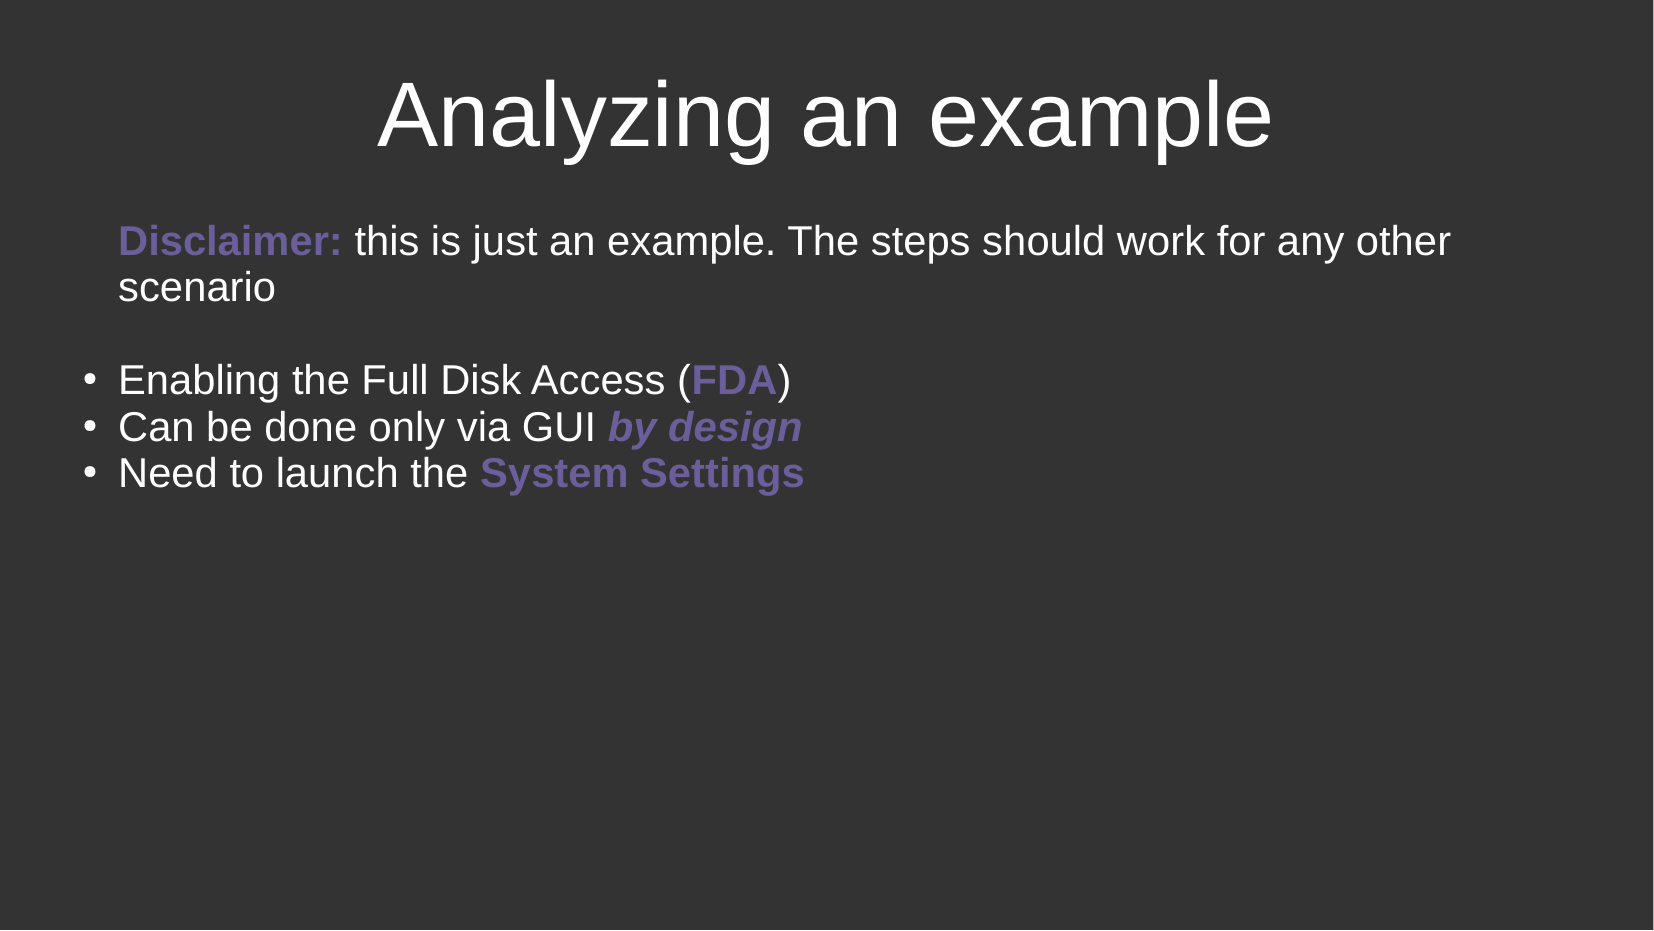

# Analyzing an example
Disclaimer: this is just an example. The steps should work for any other scenario
Enabling the Full Disk Access (FDA)
Can be done only via GUI by design
Need to launch the System Settings